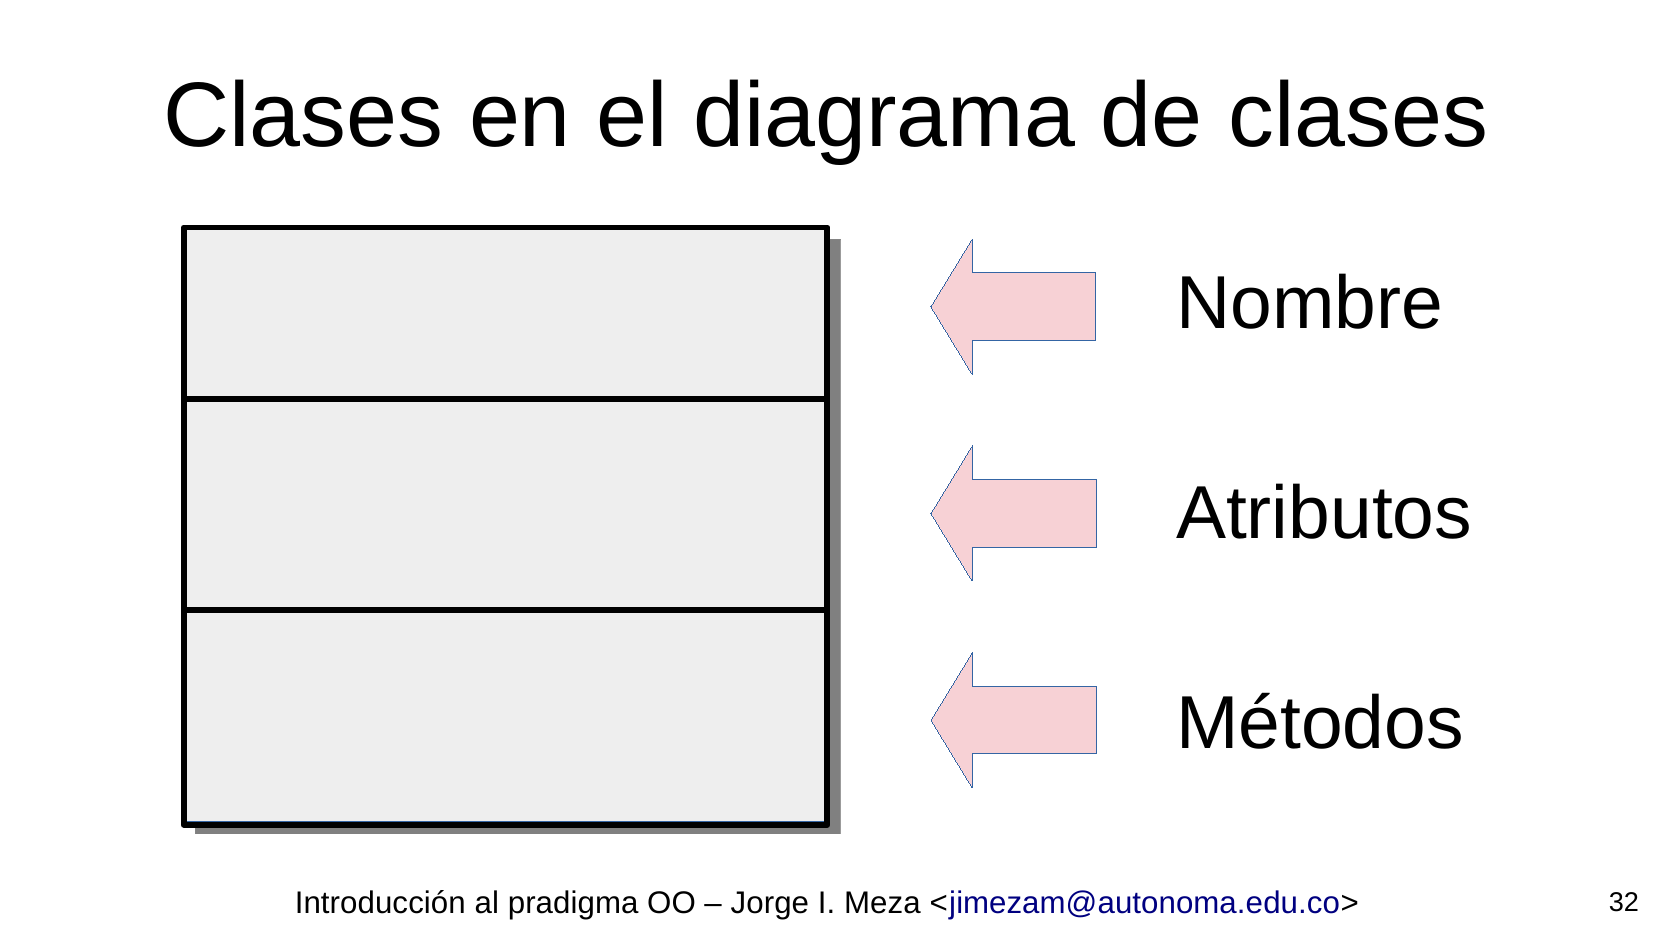

# Clases en el diagrama de clases
Nombre
Atributos
Métodos